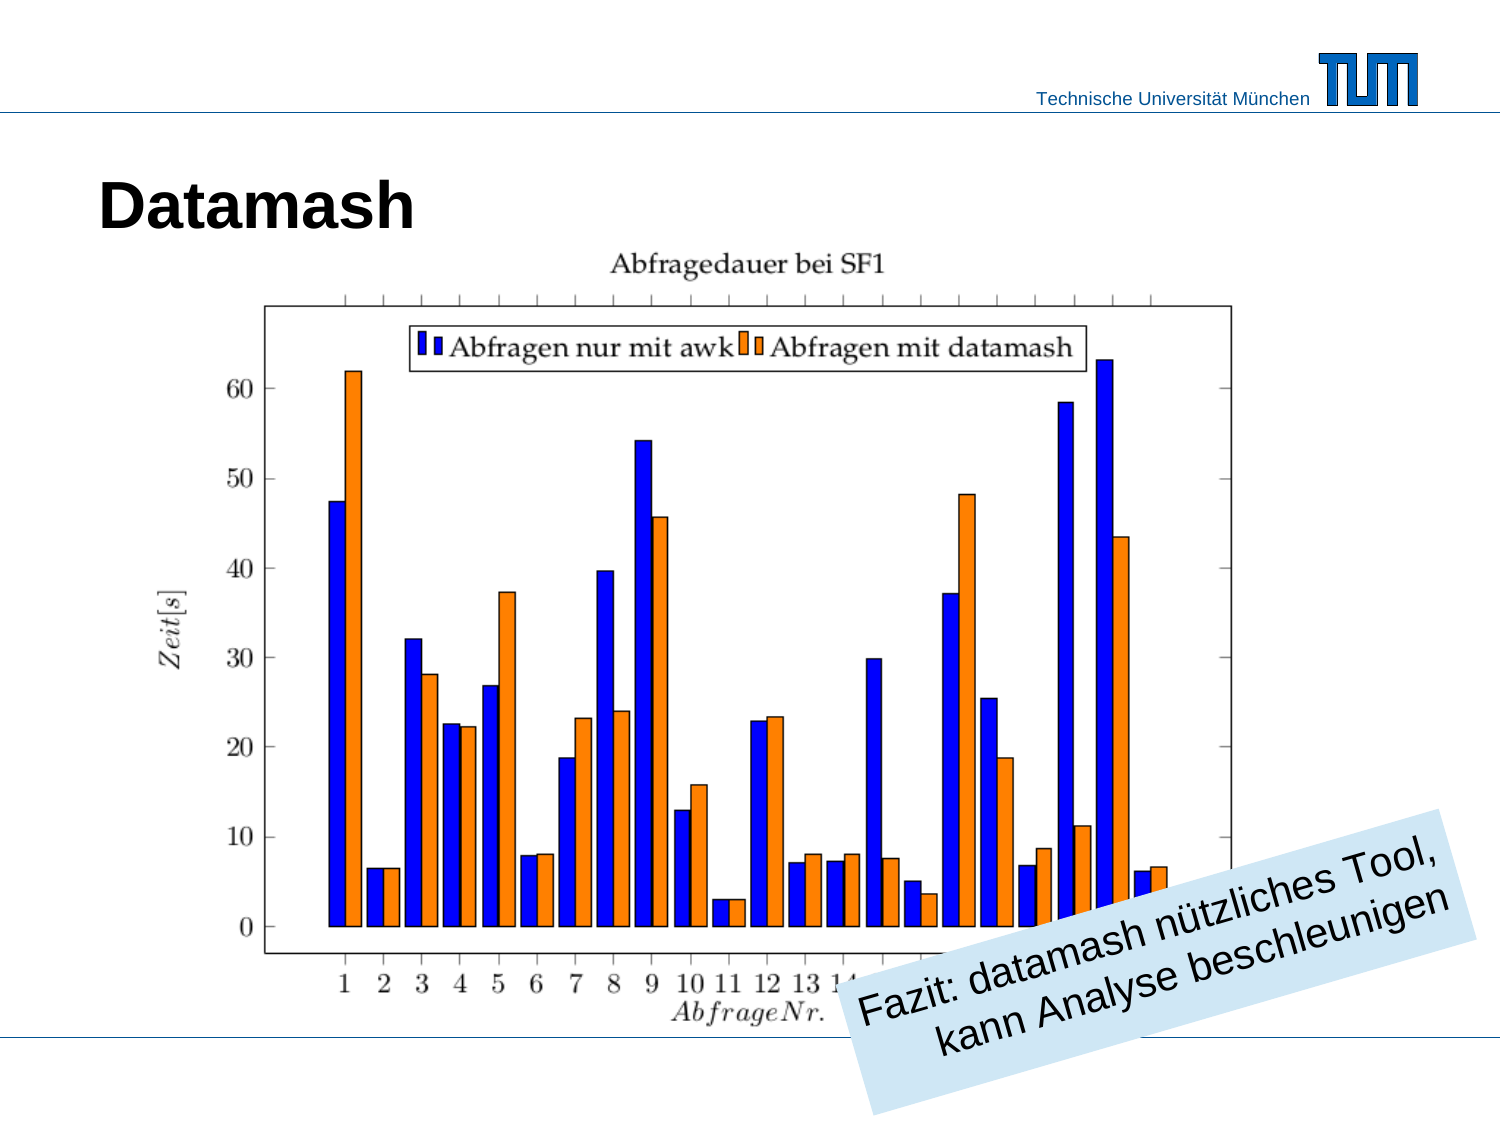

# Datamash
Fazit: datamash nützliches Tool,
kann Analyse beschleunigen